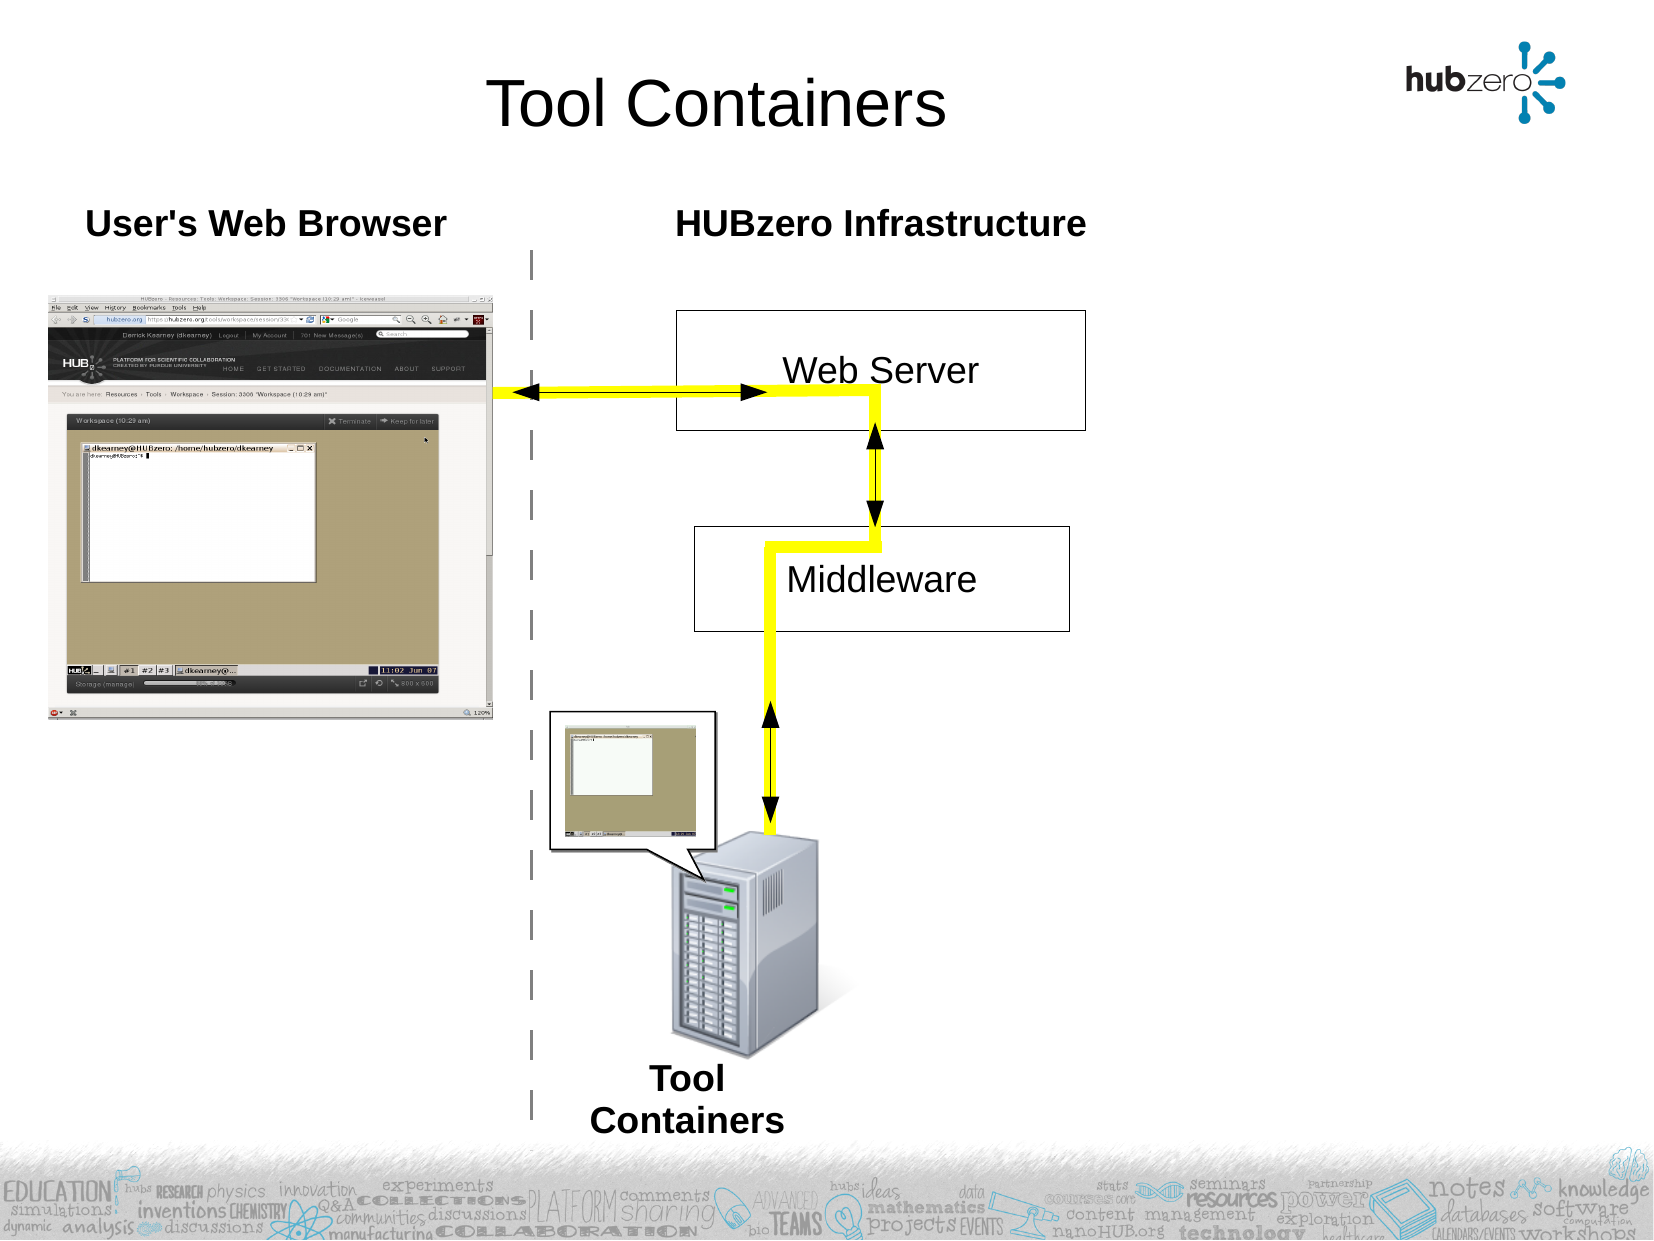

# Tool Containers
User's Web Browser
HUBzero Infrastructure
Web Server
Middleware
Tool
Containers